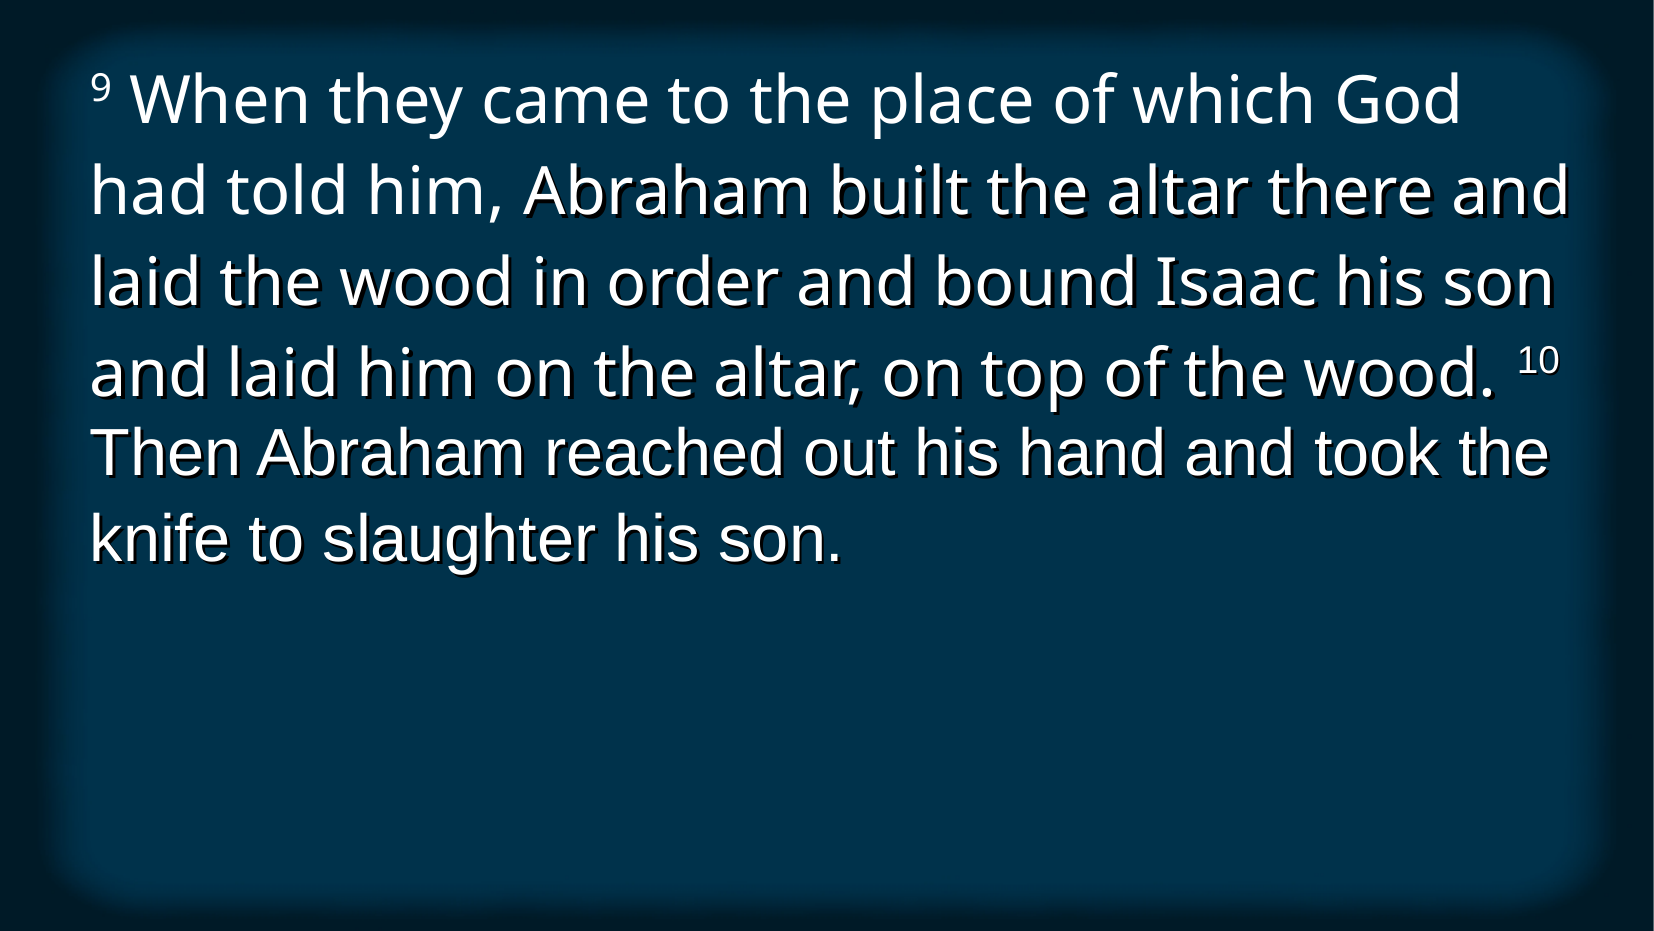

9 When they came to the place of which God had told him, Abraham built the altar there and laid the wood in order and bound Isaac his son and laid him on the altar, on top of the wood. 10 Then Abraham reached out his hand and took the knife to slaughter his son.